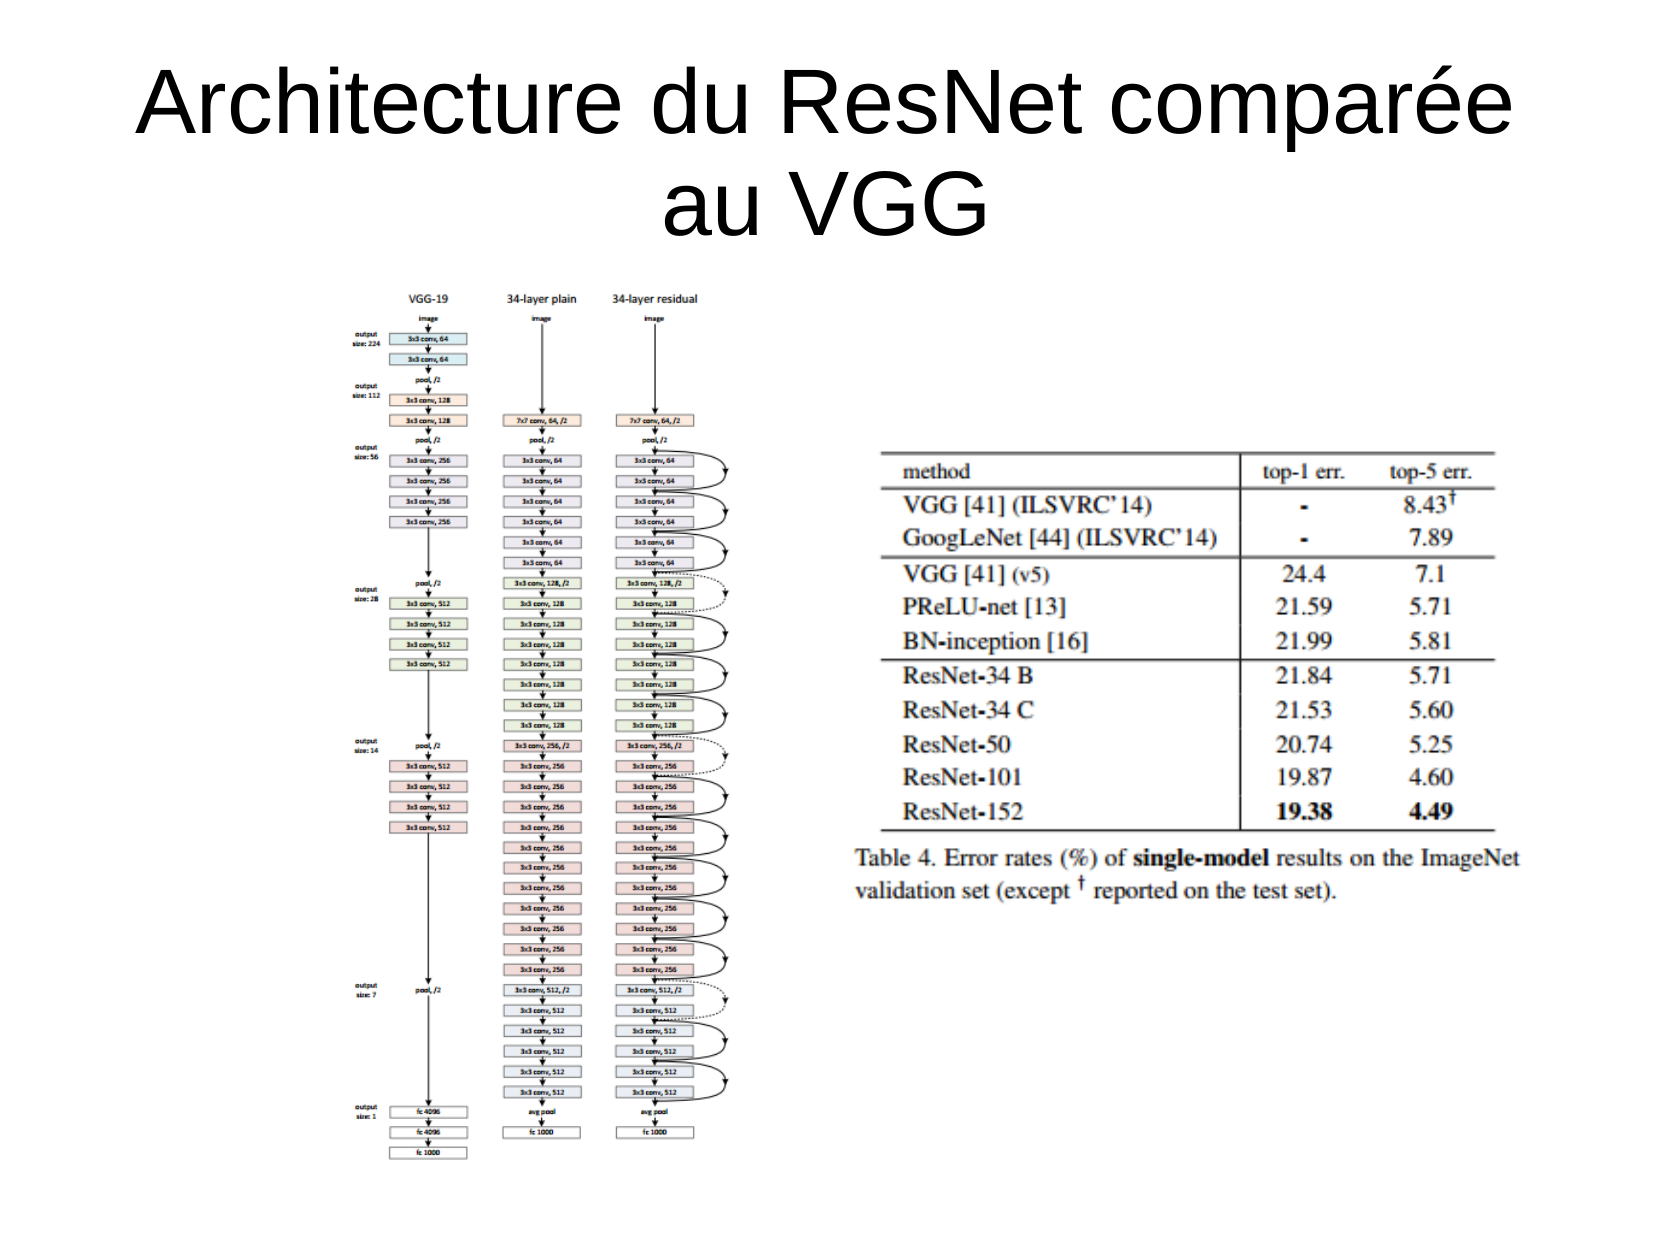

# Architecture du ResNet comparée au VGG